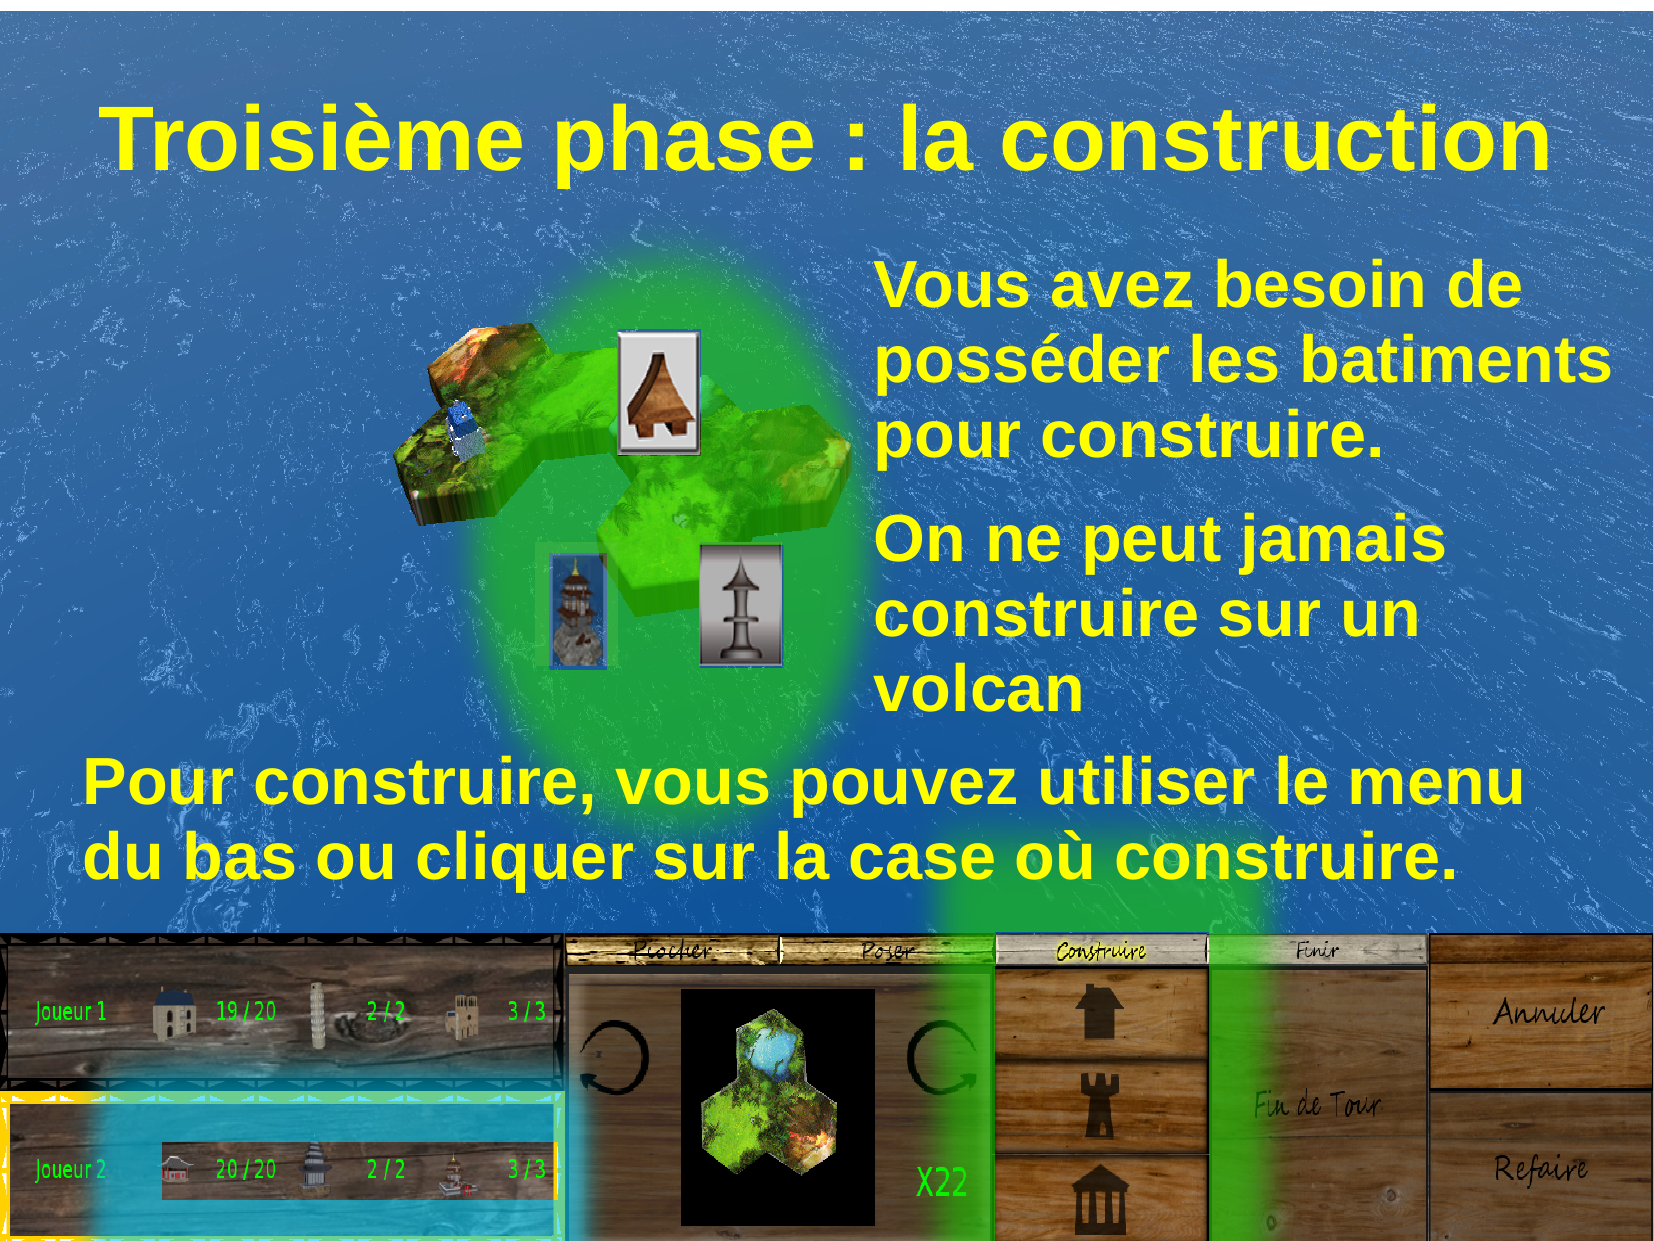

# Troisième phase : la construction
Vous avez besoin de posséder les batiments pour construire.
On ne peut jamais construire sur un volcan
Pour construire, vous pouvez utiliser le menu du bas ou cliquer sur la case où construire.